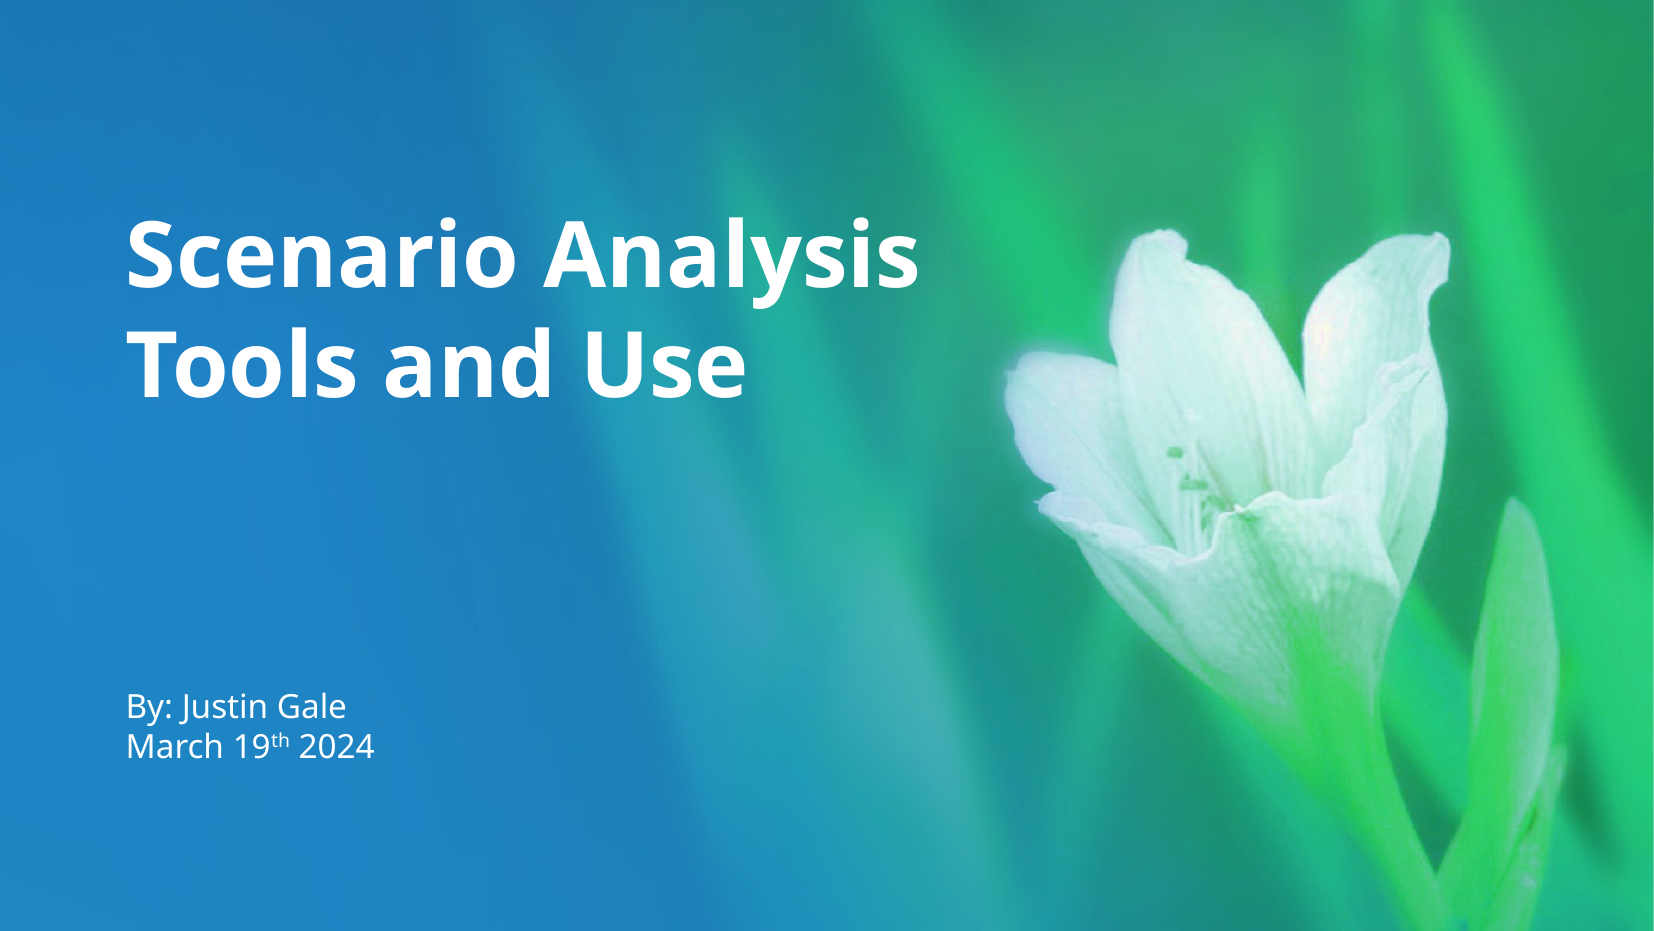

Scenario Analysis Tools and Use
By: Justin Gale
March 19th 2024